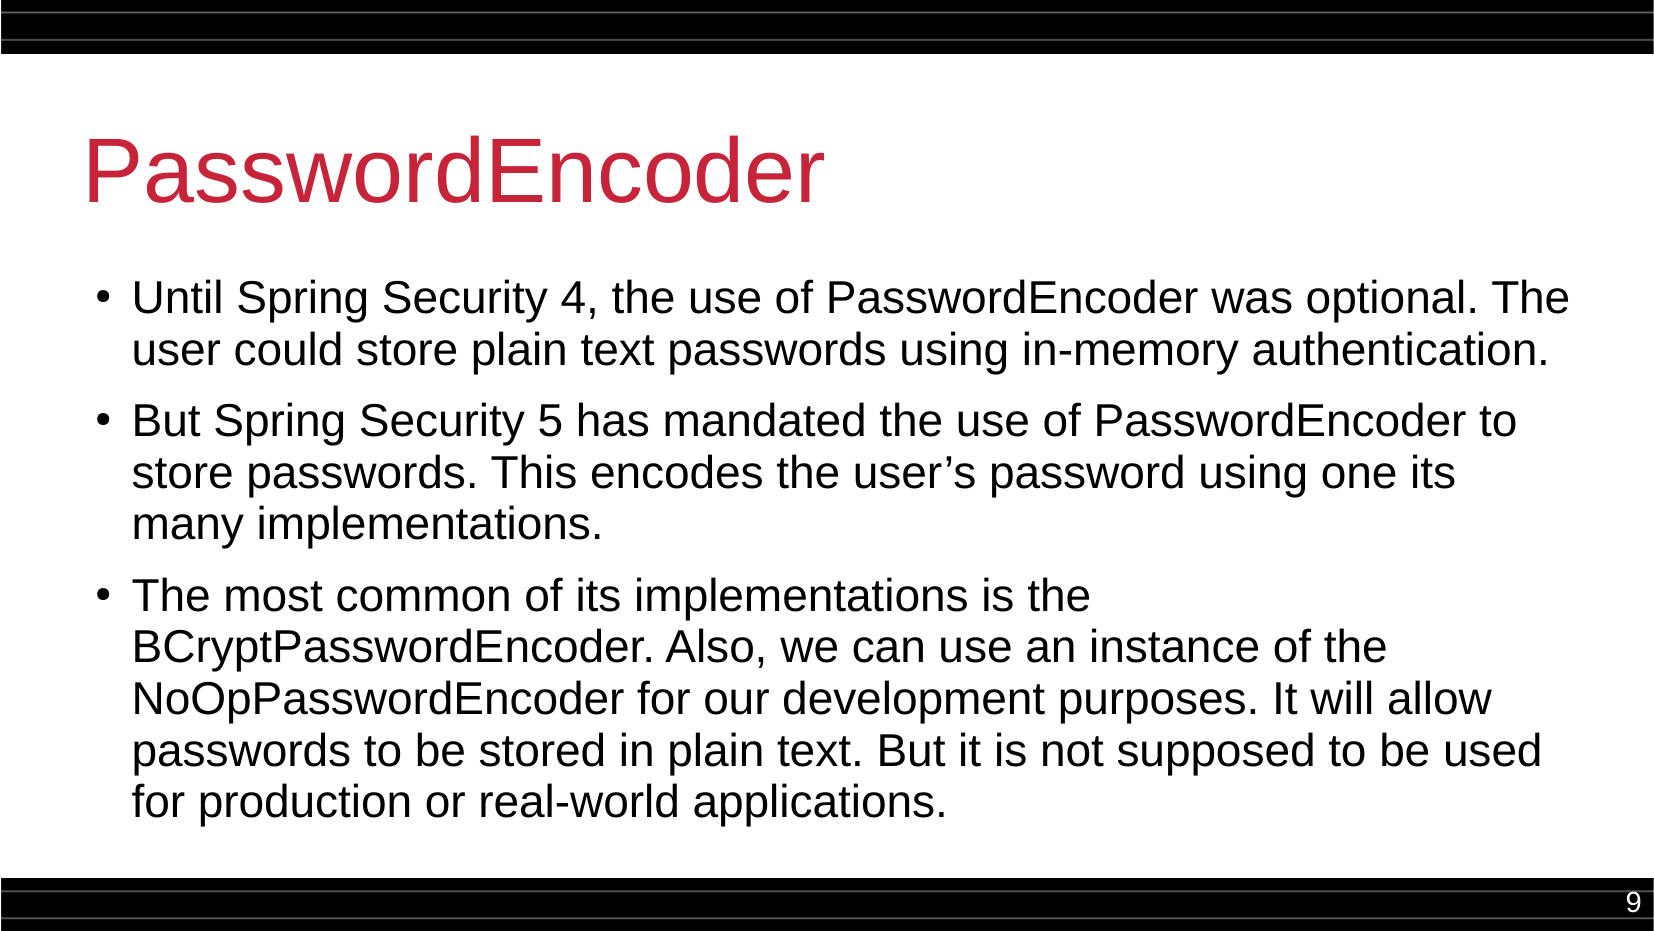

# PasswordEncoder
Until Spring Security 4, the use of PasswordEncoder was optional. The user could store plain text passwords using in-memory authentication.
But Spring Security 5 has mandated the use of PasswordEncoder to store passwords. This encodes the user’s password using one its many implementations.
The most common of its implementations is the BCryptPasswordEncoder. Also, we can use an instance of the NoOpPasswordEncoder for our development purposes. It will allow passwords to be stored in plain text. But it is not supposed to be used for production or real-world applications.